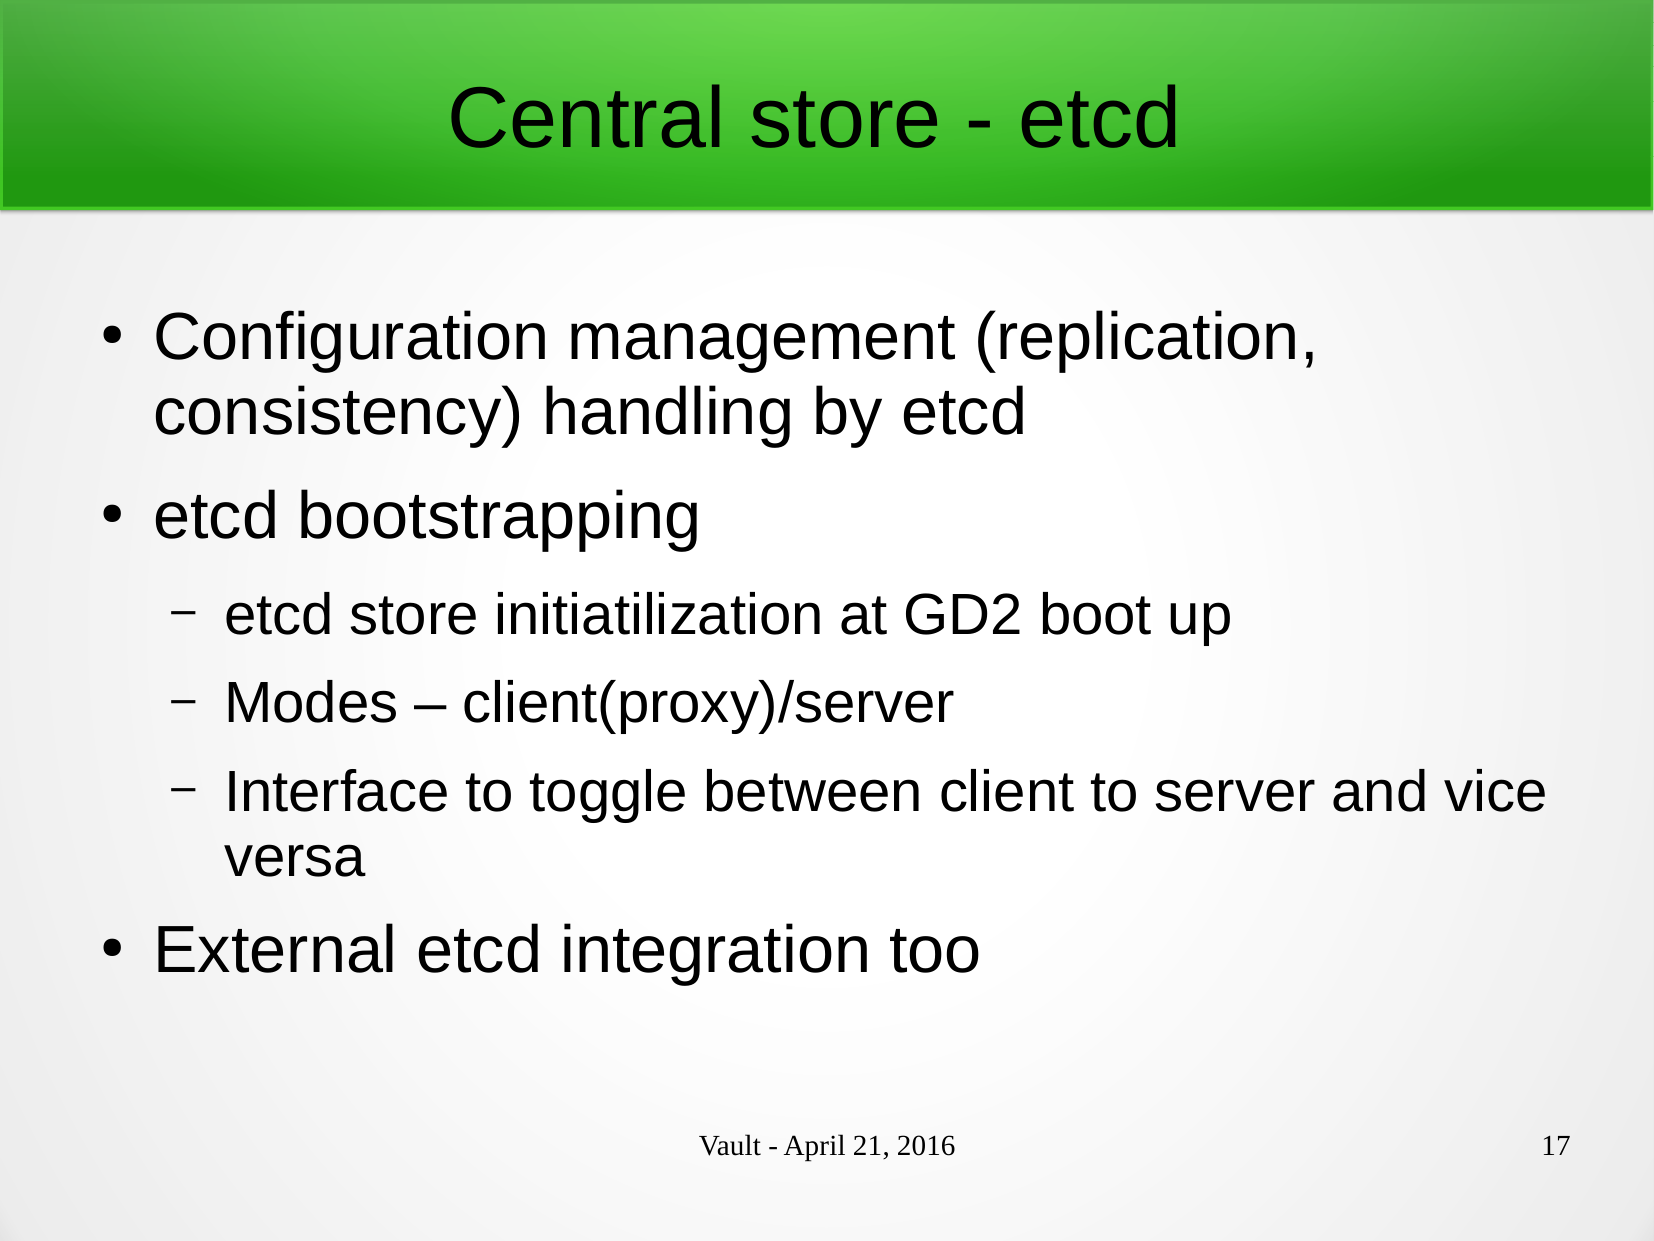

# Central store - etcd
Configuration management (replication, consistency) handling by etcd
etcd bootstrapping
etcd store initiatilization at GD2 boot up
Modes – client(proxy)/server
Interface to toggle between client to server and vice versa
External etcd integration too
Vault - April 21, 2016
17